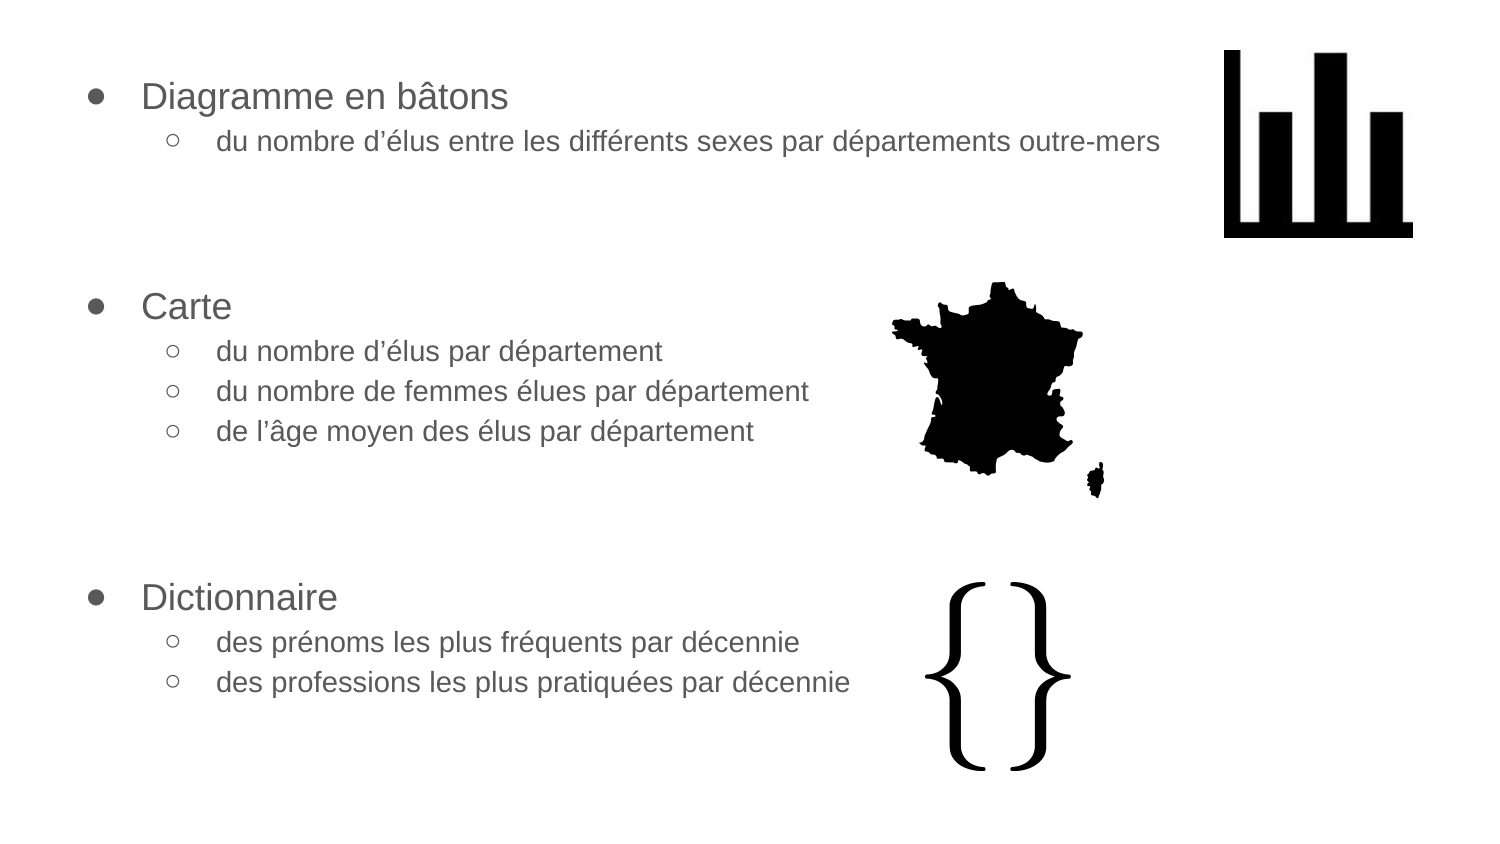

# Diagramme en bâtons
du nombre d’élus entre les différents sexes par départements outre-mers
Carte
du nombre d’élus par département
du nombre de femmes élues par département
de l’âge moyen des élus par département
Dictionnaire
des prénoms les plus fréquents par décennie
des professions les plus pratiquées par décennie